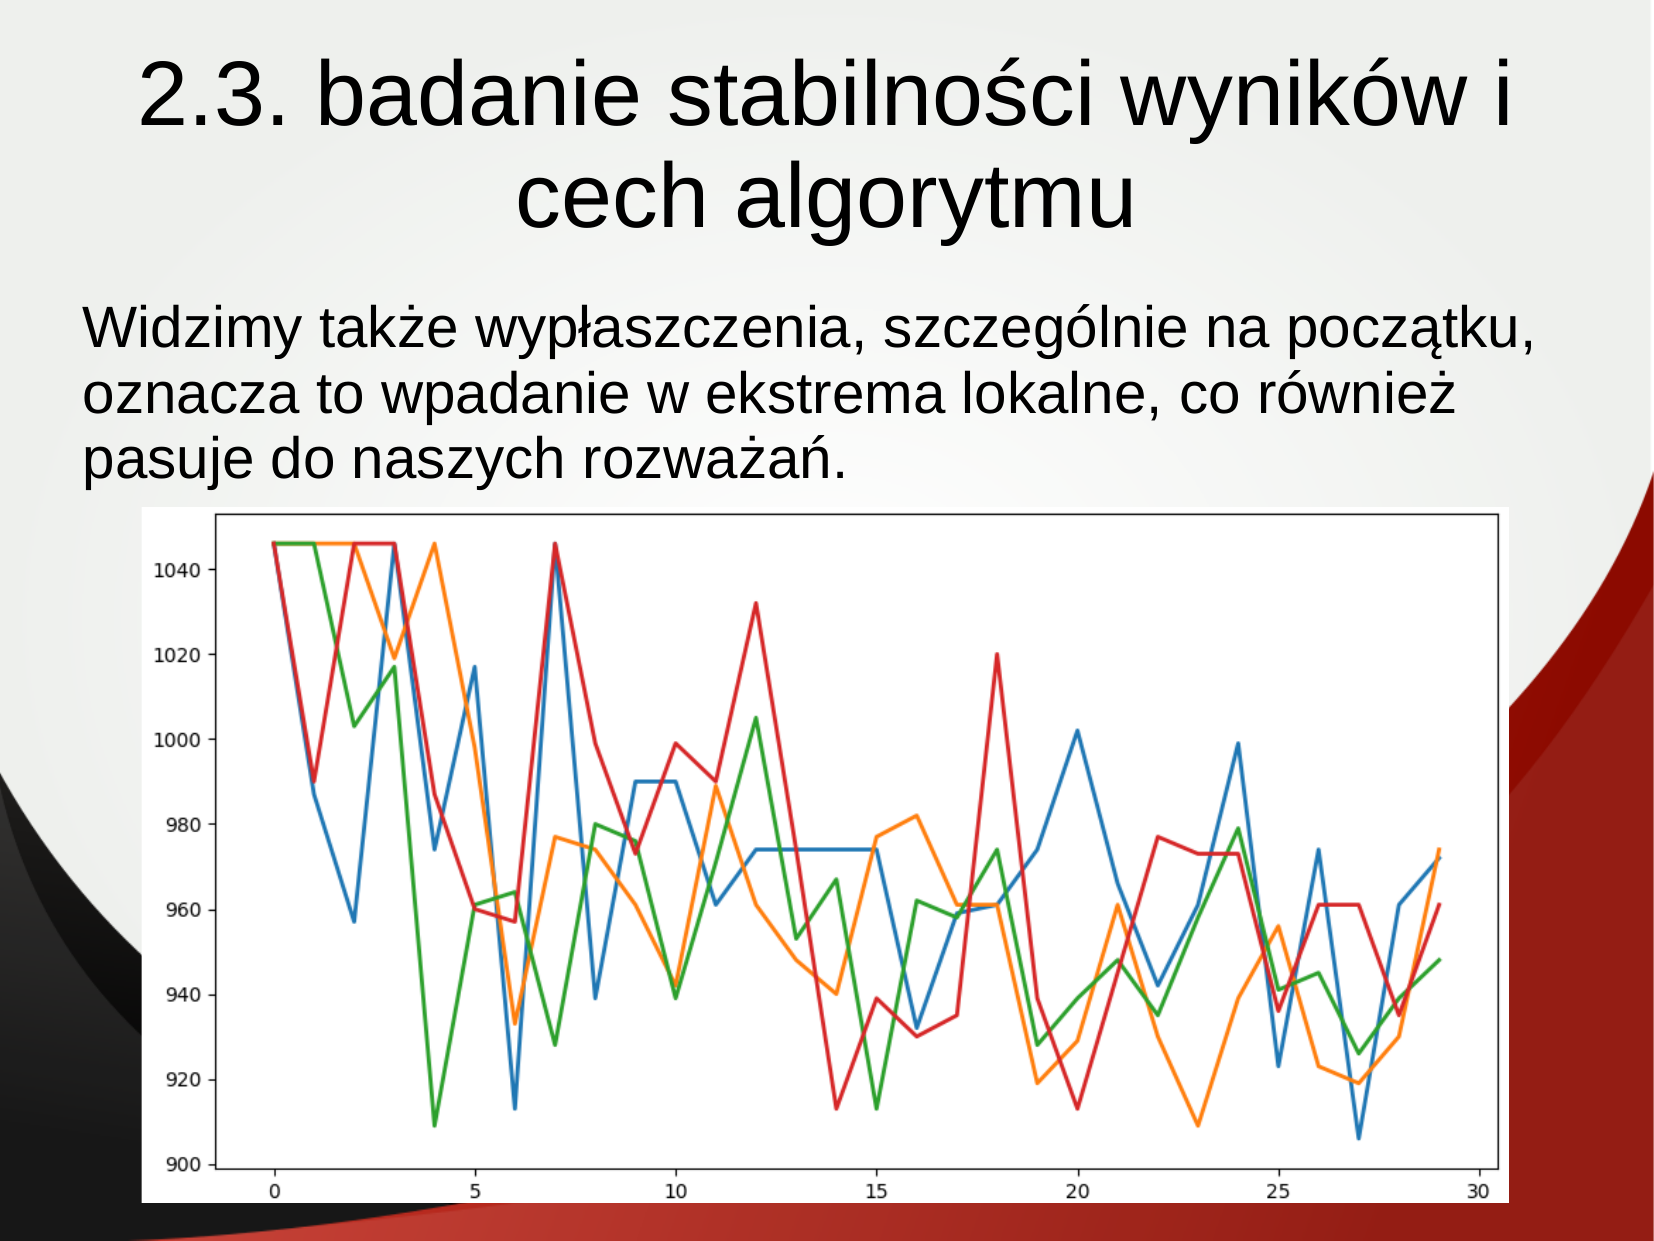

# 2.3. badanie stabilności wyników i cech algorytmu
Widzimy także wypłaszczenia, szczególnie na początku, oznacza to wpadanie w ekstrema lokalne, co również pasuje do naszych rozważań.